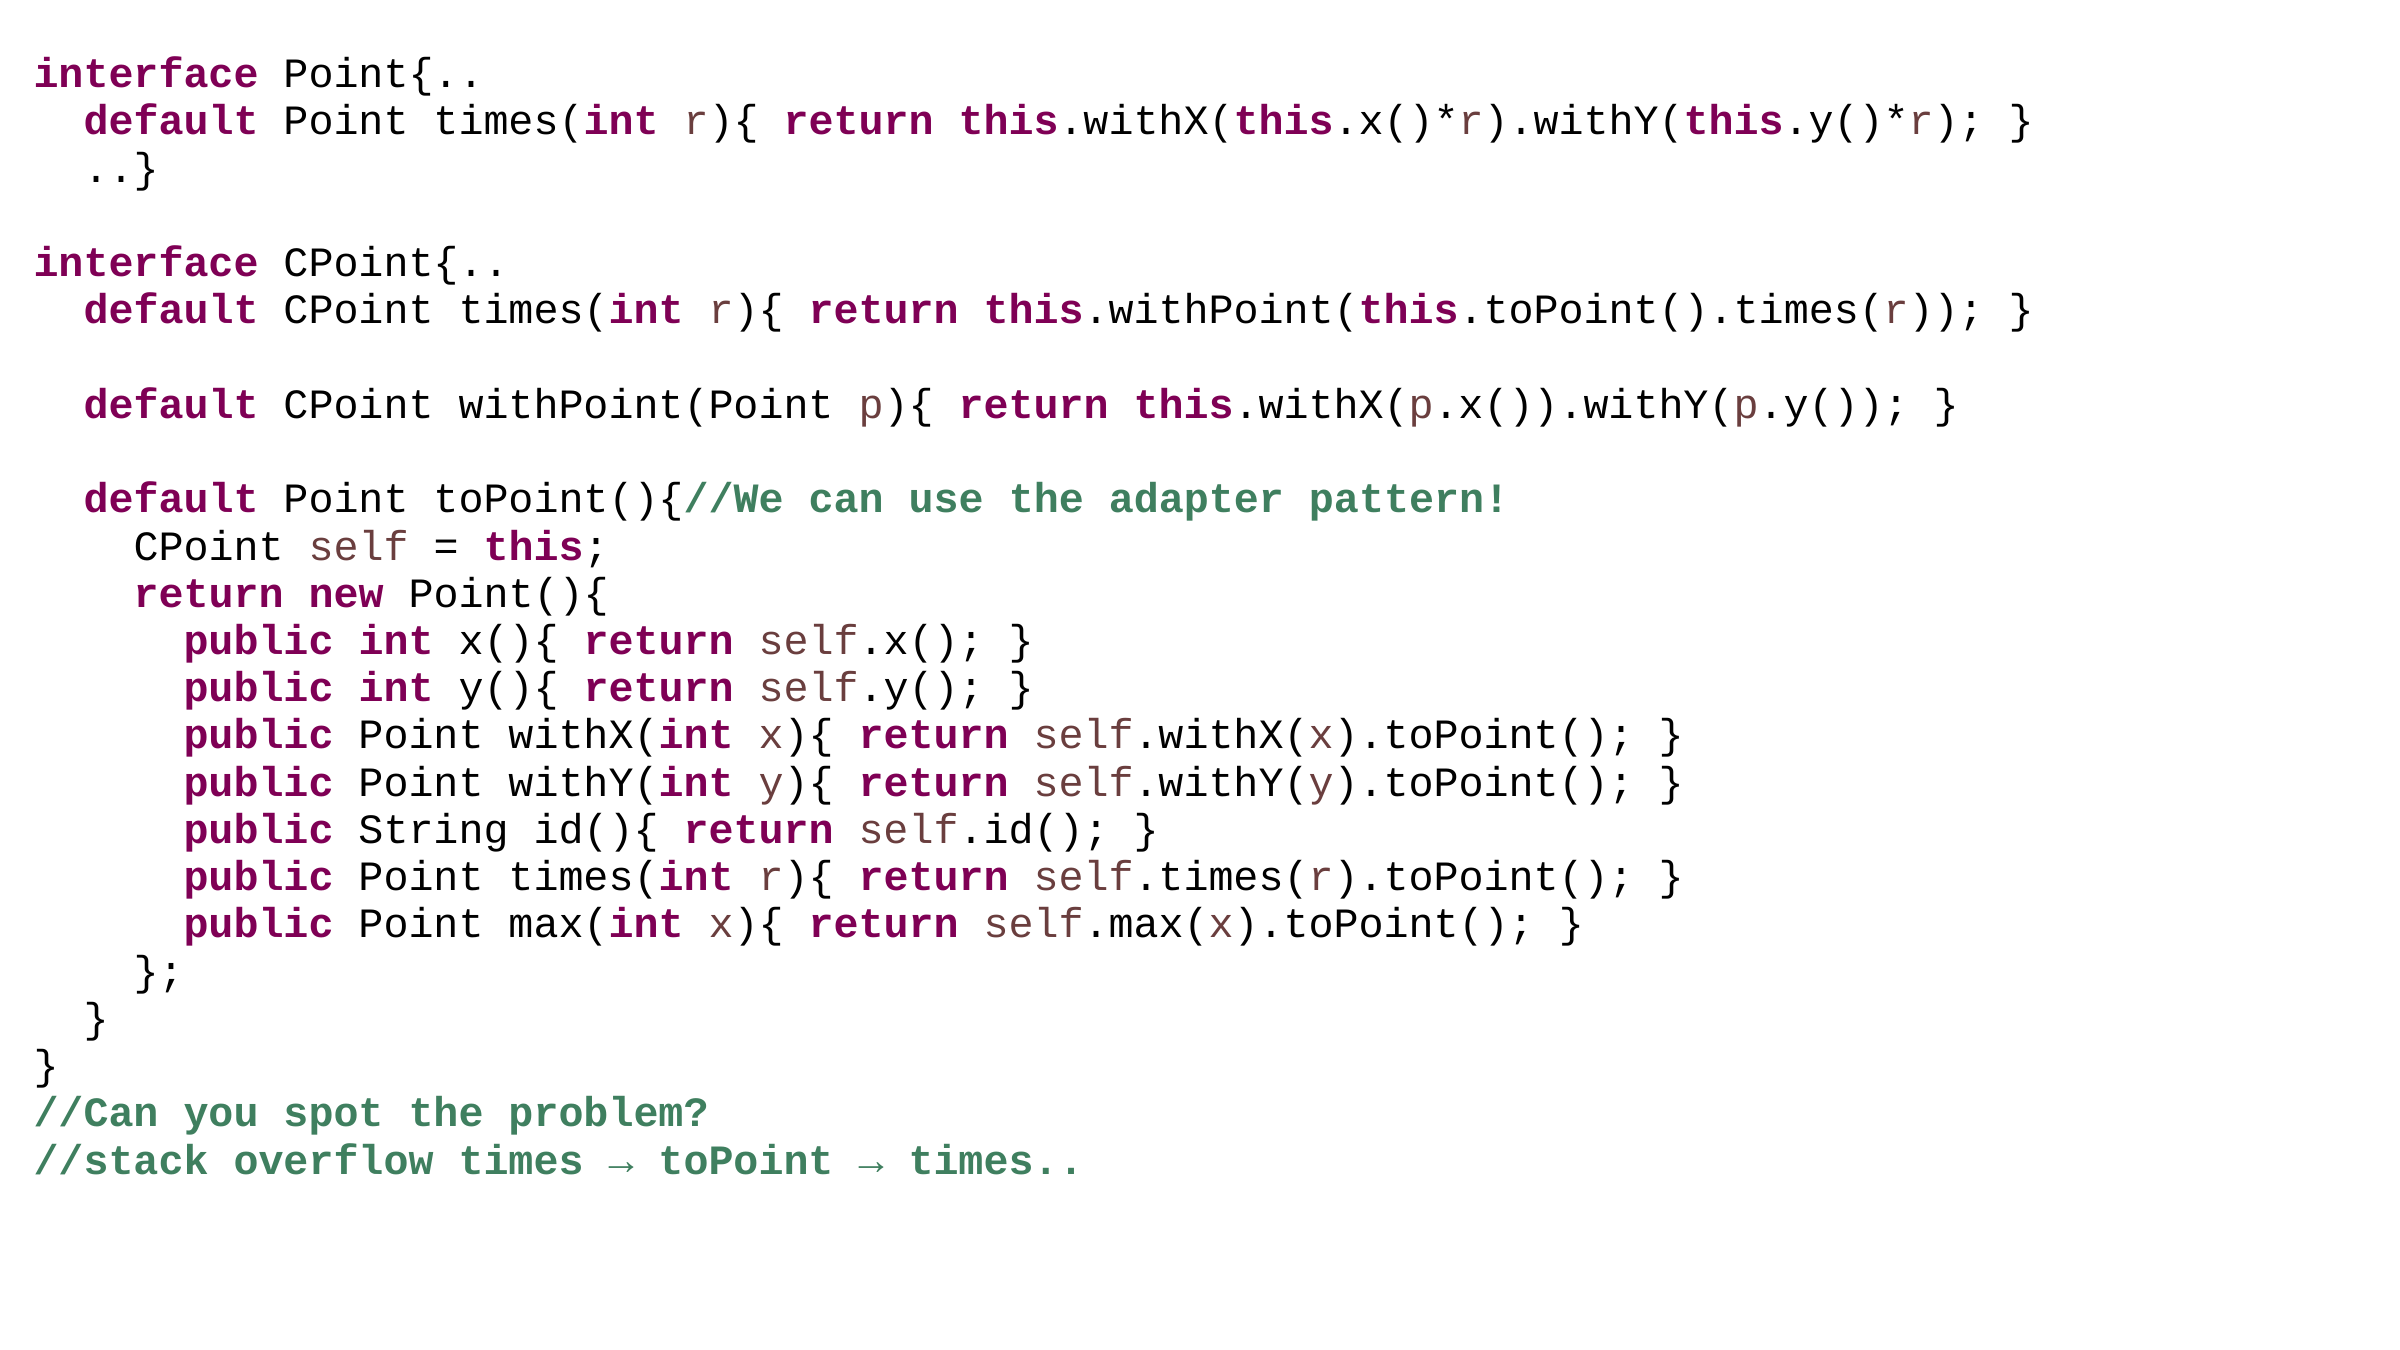

interface Point{..
 default Point times(int r){ return this.withX(this.x()*r).withY(this.y()*r); }
 ..}
interface CPoint{..
 default CPoint times(int r){ return this.withPoint(this.toPoint().times(r)); }
 default CPoint withPoint(Point p){ return this.withX(p.x()).withY(p.y()); }
 default Point toPoint(){//We can use the adapter pattern!
 CPoint self = this;
 return new Point(){
 public int x(){ return self.x(); }
 public int y(){ return self.y(); }
 public Point withX(int x){ return self.withX(x).toPoint(); }
 public Point withY(int y){ return self.withY(y).toPoint(); }
 public String id(){ return self.id(); }
 public Point times(int r){ return self.times(r).toPoint(); }
 public Point max(int x){ return self.max(x).toPoint(); }
 };
 }
}
//Can you spot the problem?
//stack overflow times → toPoint → times..